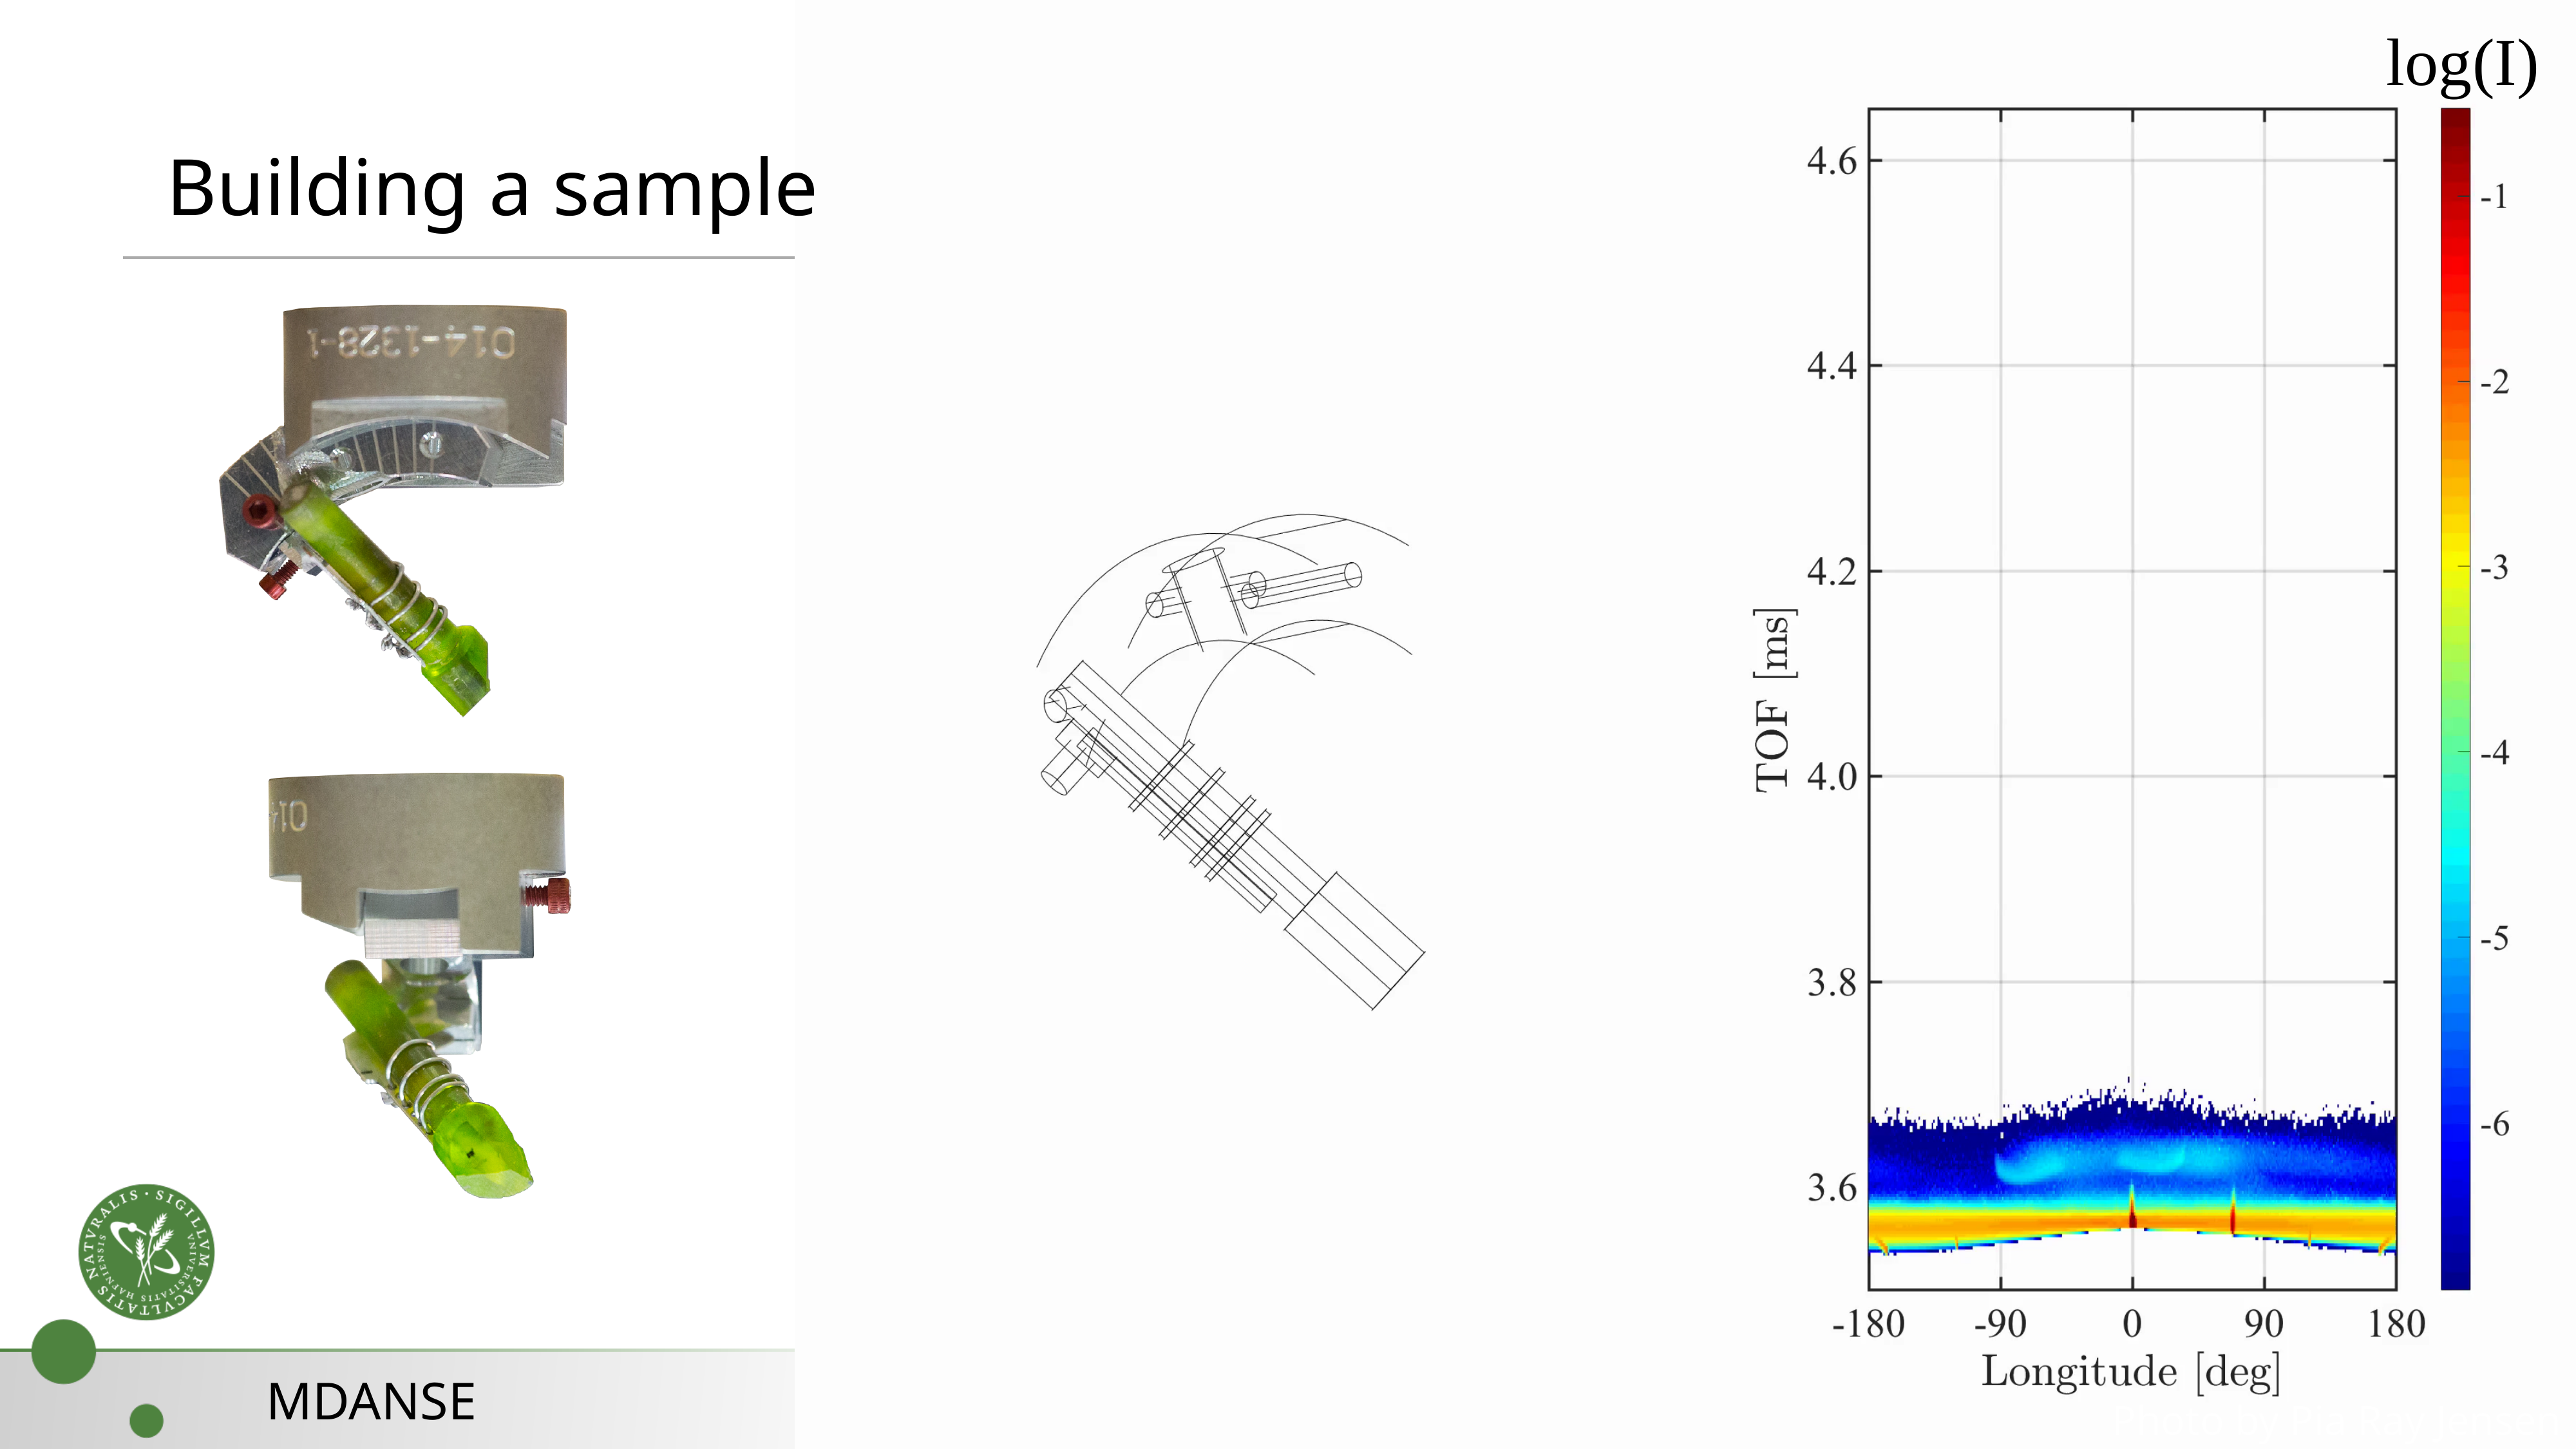

# Building a sample
log(I)
Photo by Pia Ray Jensen